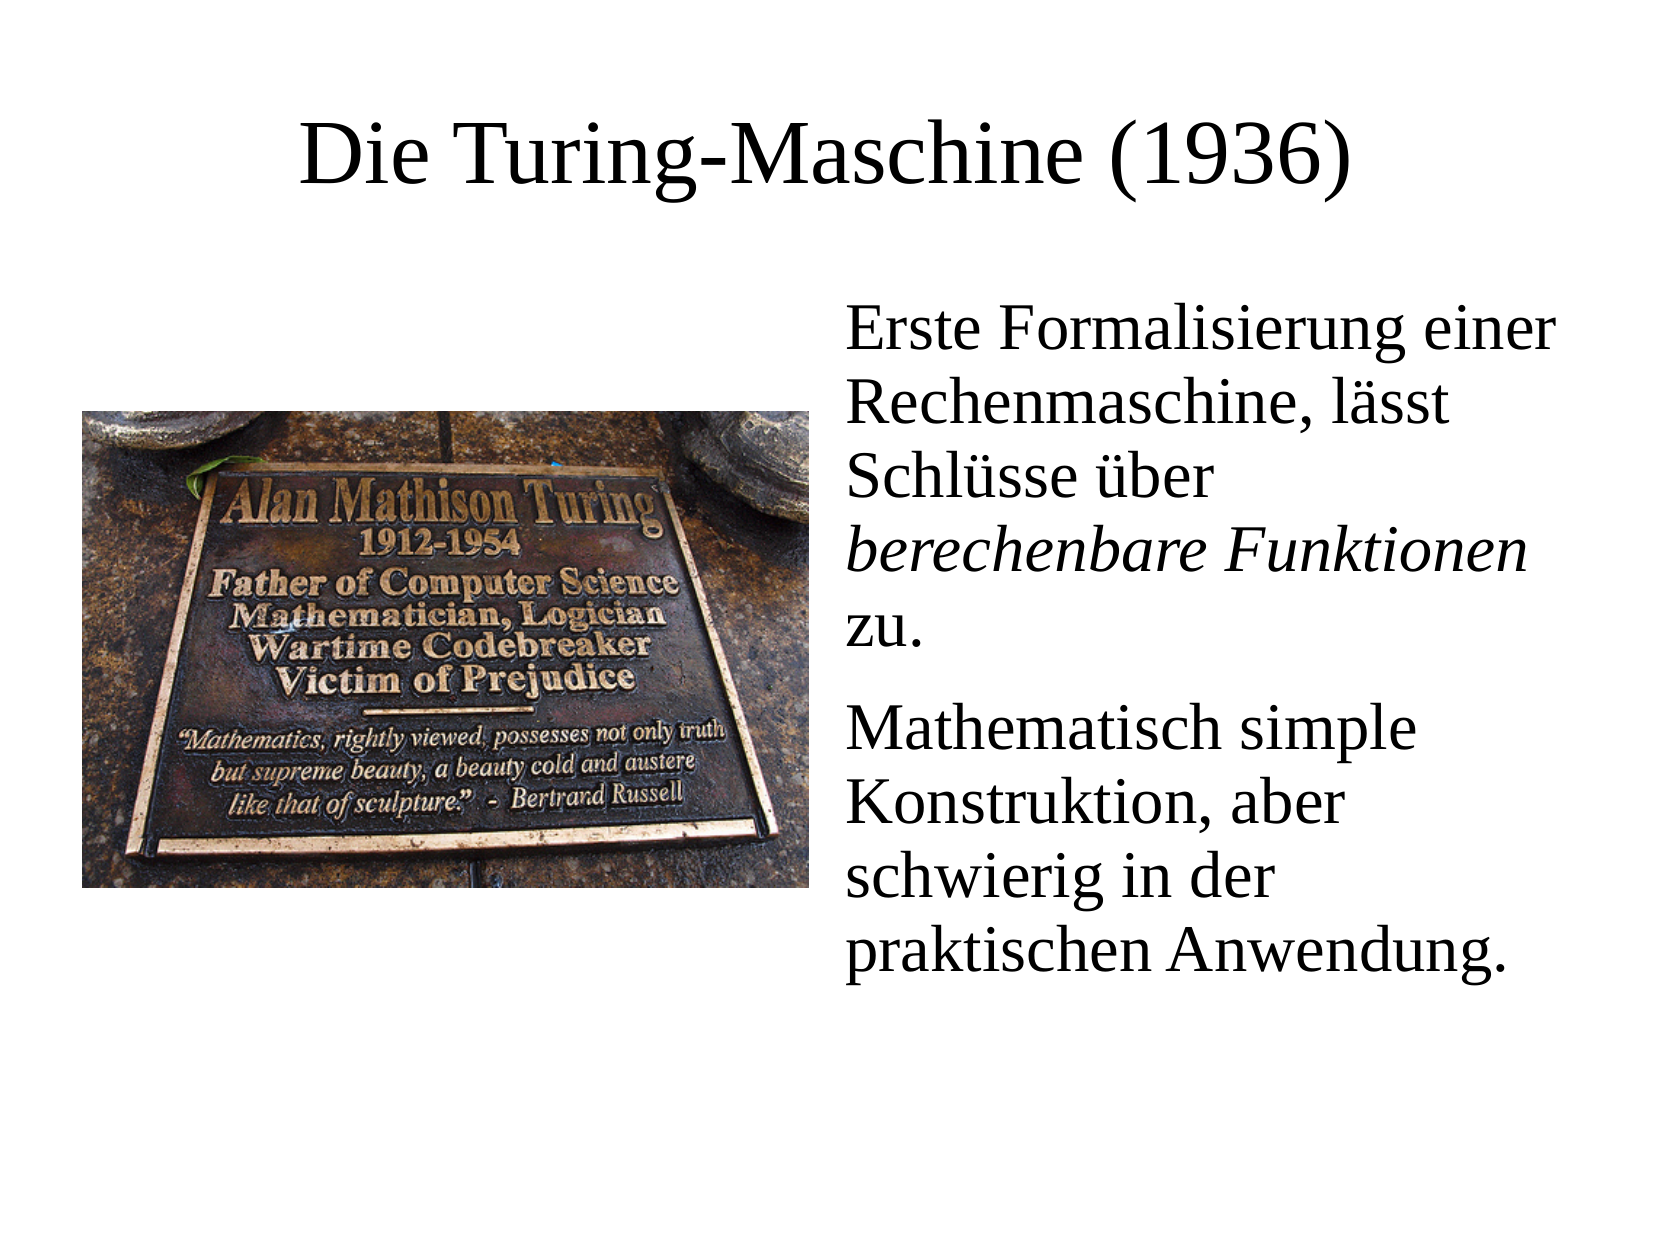

# Die Turing-Maschine (1936)
Erste Formalisierung einer Rechenmaschine, lässt Schlüsse über berechenbare Funktionen zu.
Mathematisch simple Konstruktion, aber schwierig in der praktischen Anwendung.